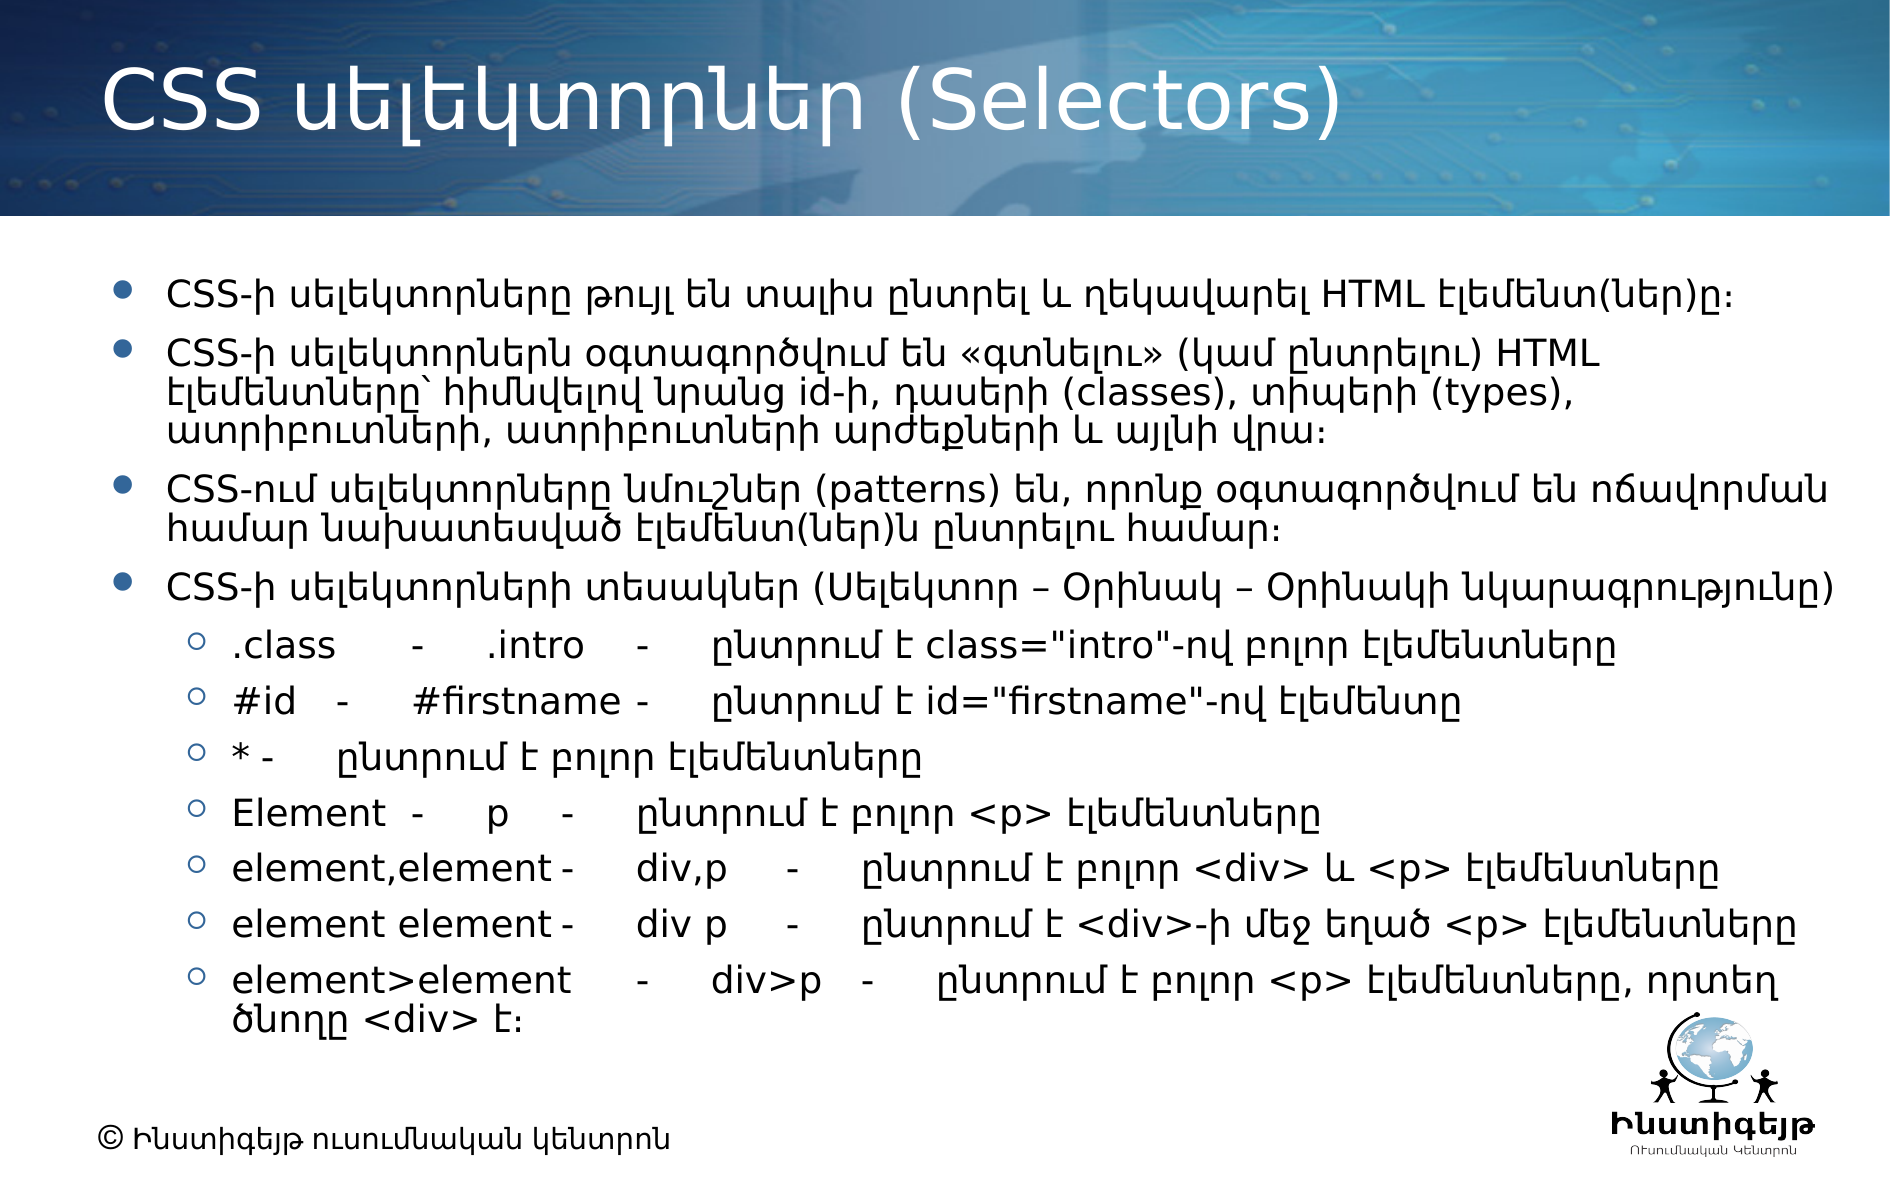

CSS սելեկտորներ (Selectors)
# CSS-ի սելեկտորները թույլ են տալիս ընտրել և ղեկավարել HTML էլեմենտ(ներ)ը։
CSS-ի սելեկտորներն օգտագործվում են «գտնելու» (կամ ընտրելու) HTML էլեմենտները՝ հիմնվելով նրանց id-ի, դասերի (classes), տիպերի (types), ատրիբուտների, ատրիբուտների արժեքների և այլնի վրա։
CSS-ում սելեկտորները նմուշներ (patterns) են, որոնք օգտագործվում են ոճավորման համար նախատեսված էլեմենտ(ներ)ն ընտրելու համար։
CSS-ի սելեկտորների տեսակներ (Սելեկտոր – Օրինակ – Օրինակի նկարագրությունը)
.class	-	.intro	-	ընտրում է class="intro"-ով բոլոր էլեմենտները
#id	-	#firstname	-	ընտրում է id="firstname"-ով էլեմենտը
*	-	ընտրում է բոլոր էլեմենտները
Element	-	p	-	ընտրում է բոլոր <p> էլեմենտները
element,element	-	div,p	-	ընտրում է բոլոր <div> և <p> էլեմենտները
element element	-	div p	-	ընտրում է <div>-ի մեջ եղած <p> էլեմենտները
element>element	-	div>p	-	ընտրում է բոլոր <p> էլեմենտները, որտեղ ծնողը <div> է։